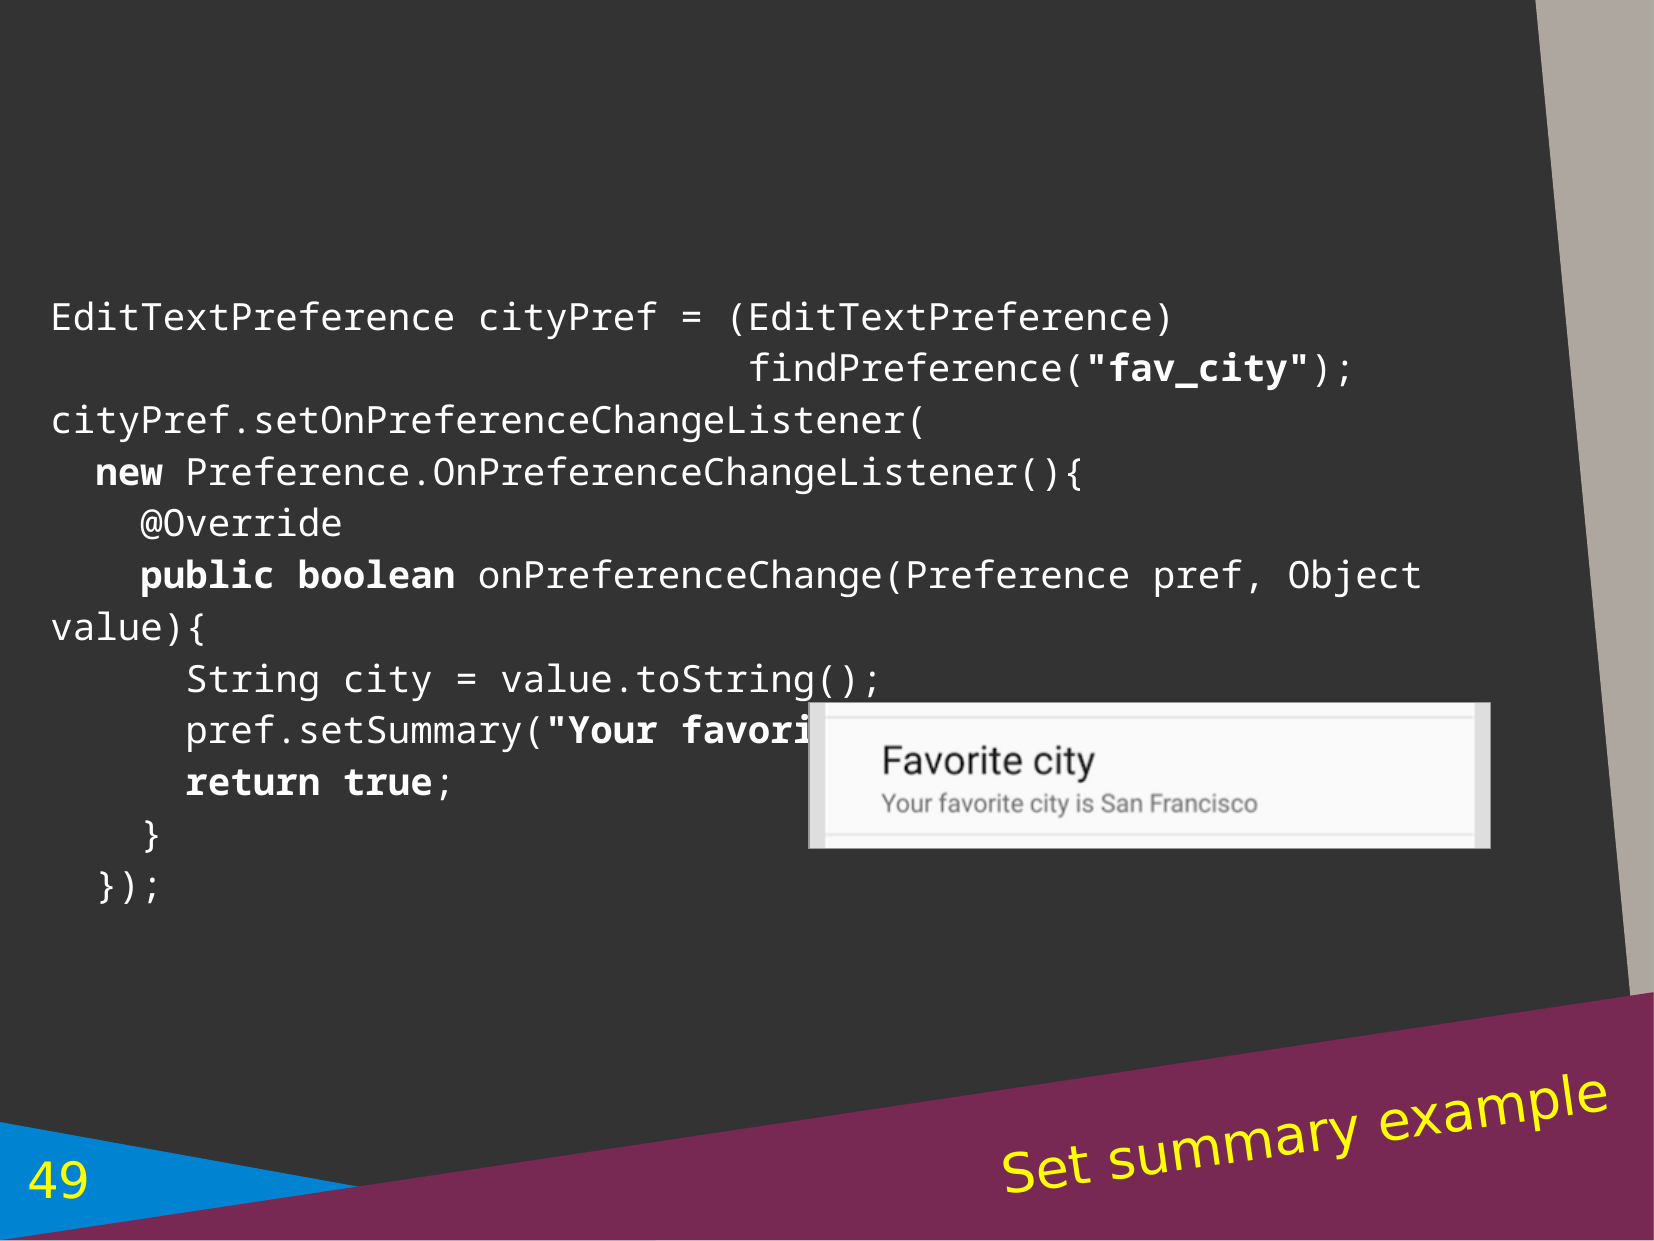

EditTextPreference cityPref = (EditTextPreference)
 findPreference("fav_city");
cityPref.setOnPreferenceChangeListener(
 new Preference.OnPreferenceChangeListener(){
 @Override
 public boolean onPreferenceChange(Preference pref, Object value){
 String city = value.toString();
 pref.setSummary("Your favorite city is " + city);
 return true;
 }
 });
# Set summary example
49